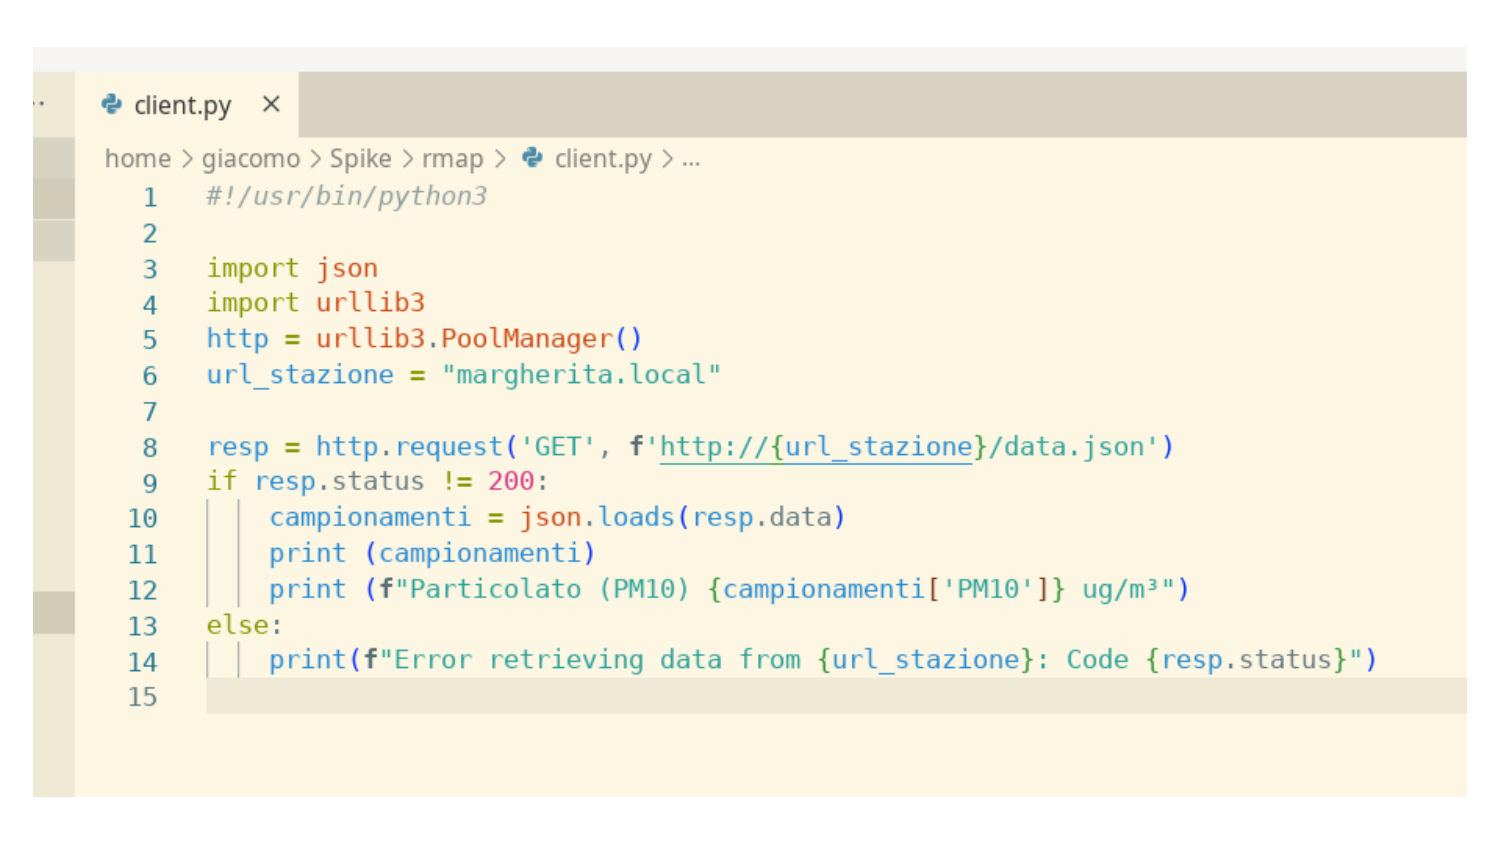

#
Scopi del progetto
raccogliere dati ambientali;
sensibilizzare scuole e cittadinanza sulla tutela dell'ambiente;
progettare strumenti di misura ed una infrastruttura di raccolta dati;